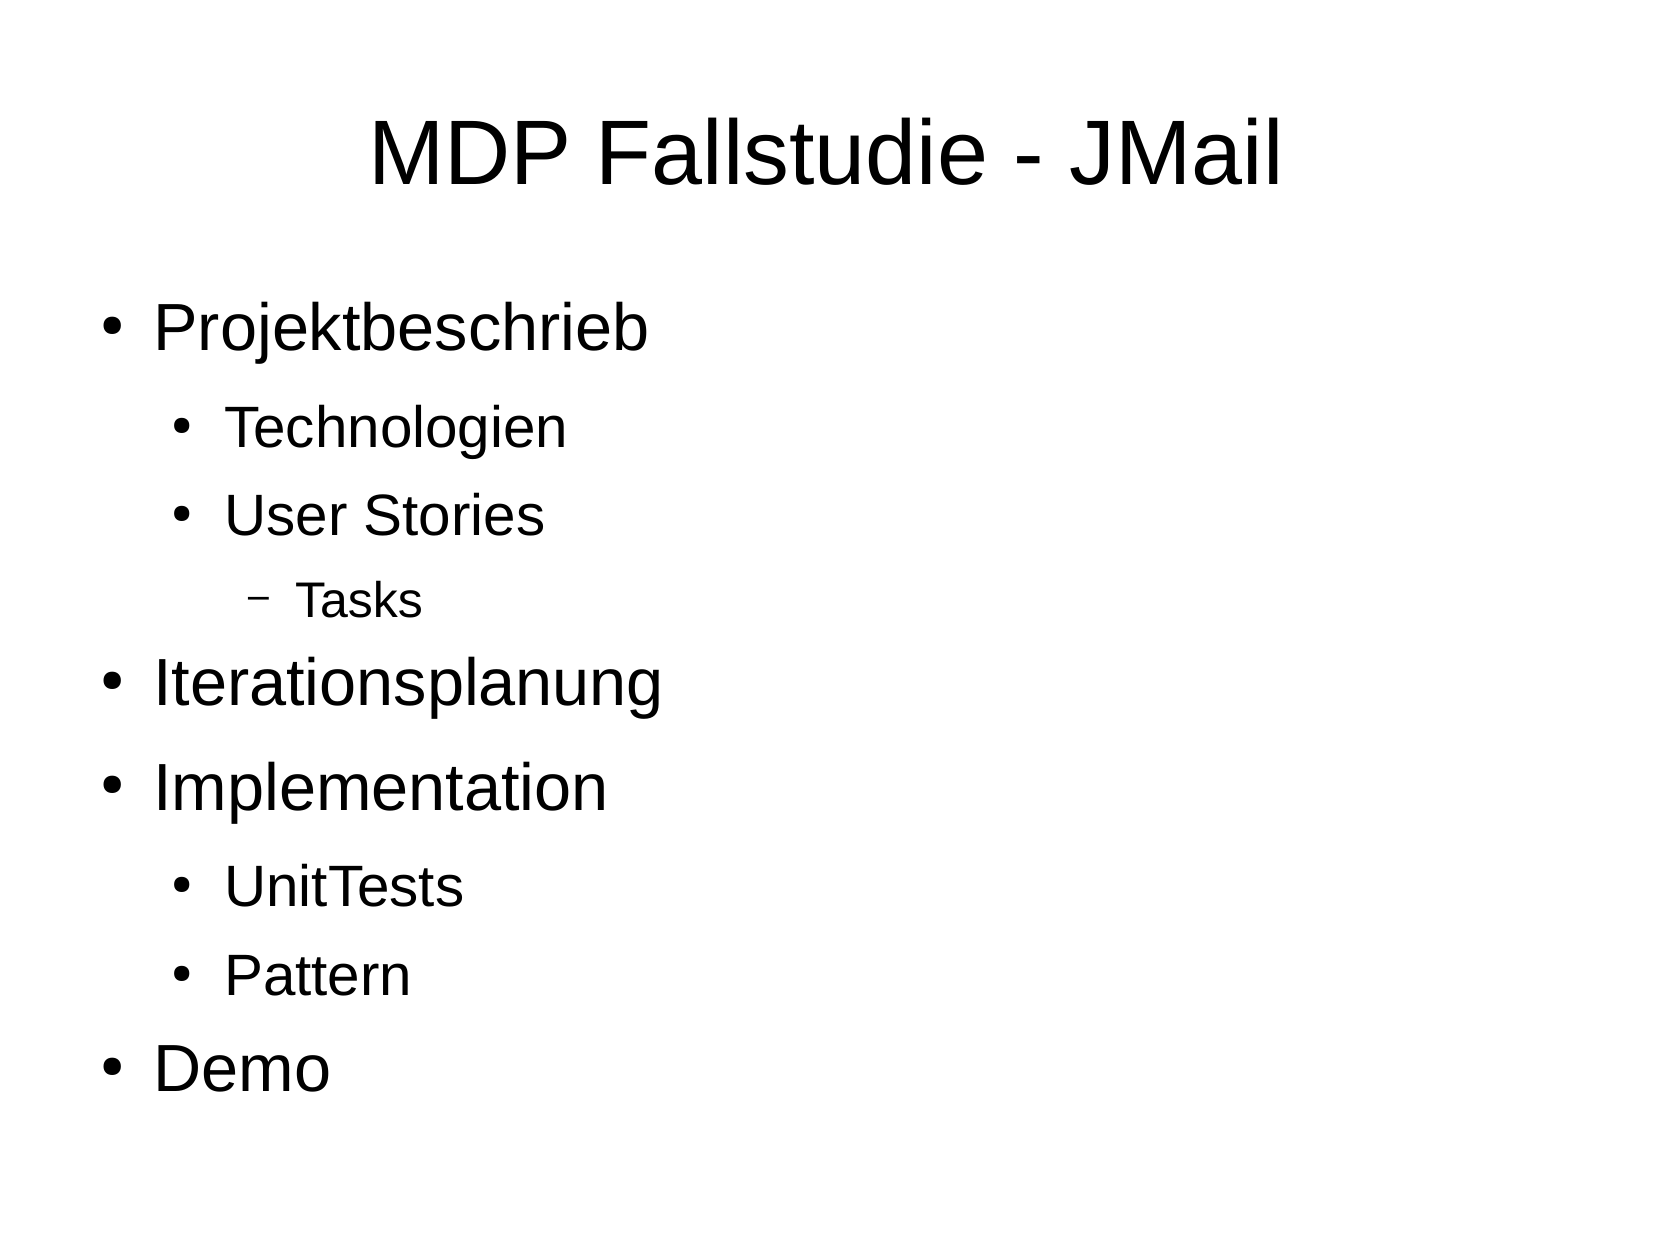

# MDP Fallstudie - JMail
Projektbeschrieb
Technologien
User Stories
Tasks
Iterationsplanung
Implementation
UnitTests
Pattern
Demo